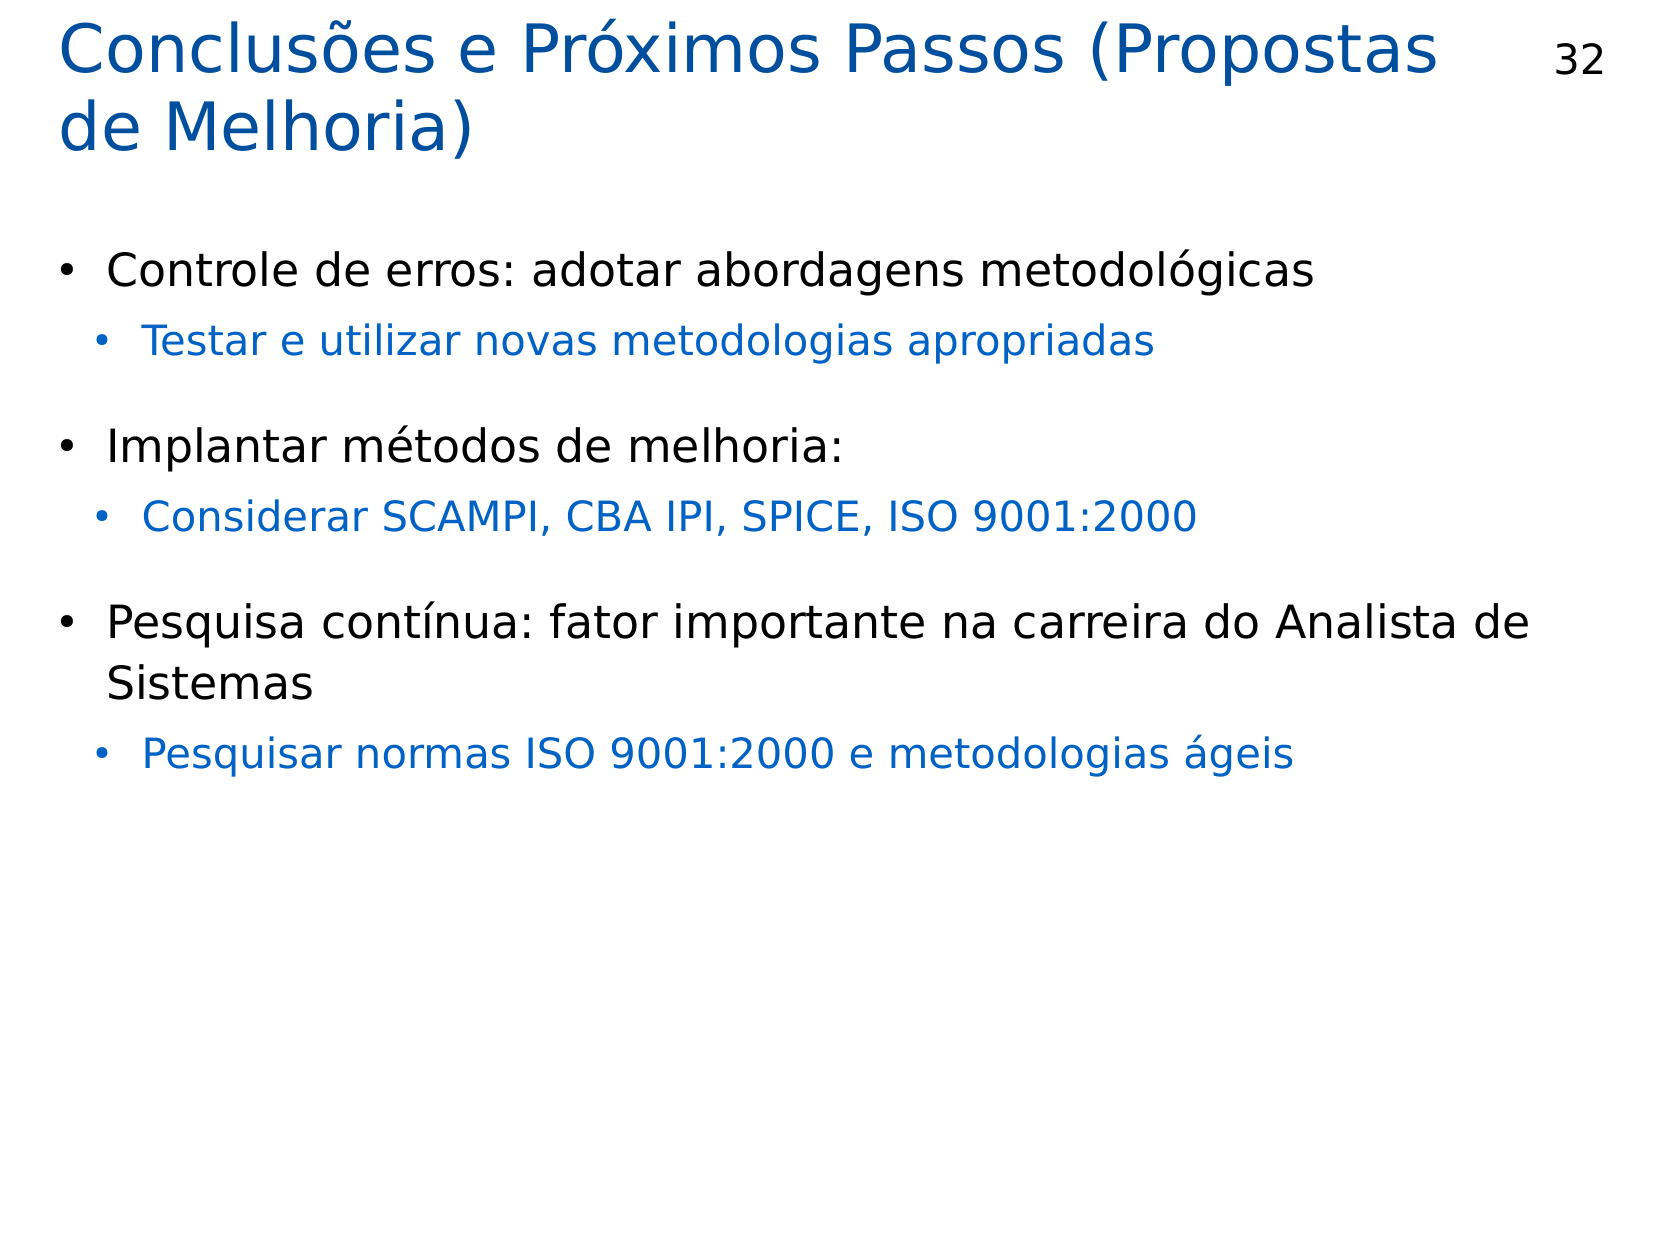

# Conclusões e Próximos Passos (Propostas de Melhoria)
32
Controle de erros: adotar abordagens metodológicas
Testar e utilizar novas metodologias apropriadas
Implantar métodos de melhoria:
Considerar SCAMPI, CBA IPI, SPICE, ISO 9001:2000
Pesquisa contínua: fator importante na carreira do Analista de Sistemas
Pesquisar normas ISO 9001:2000 e metodologias ágeis